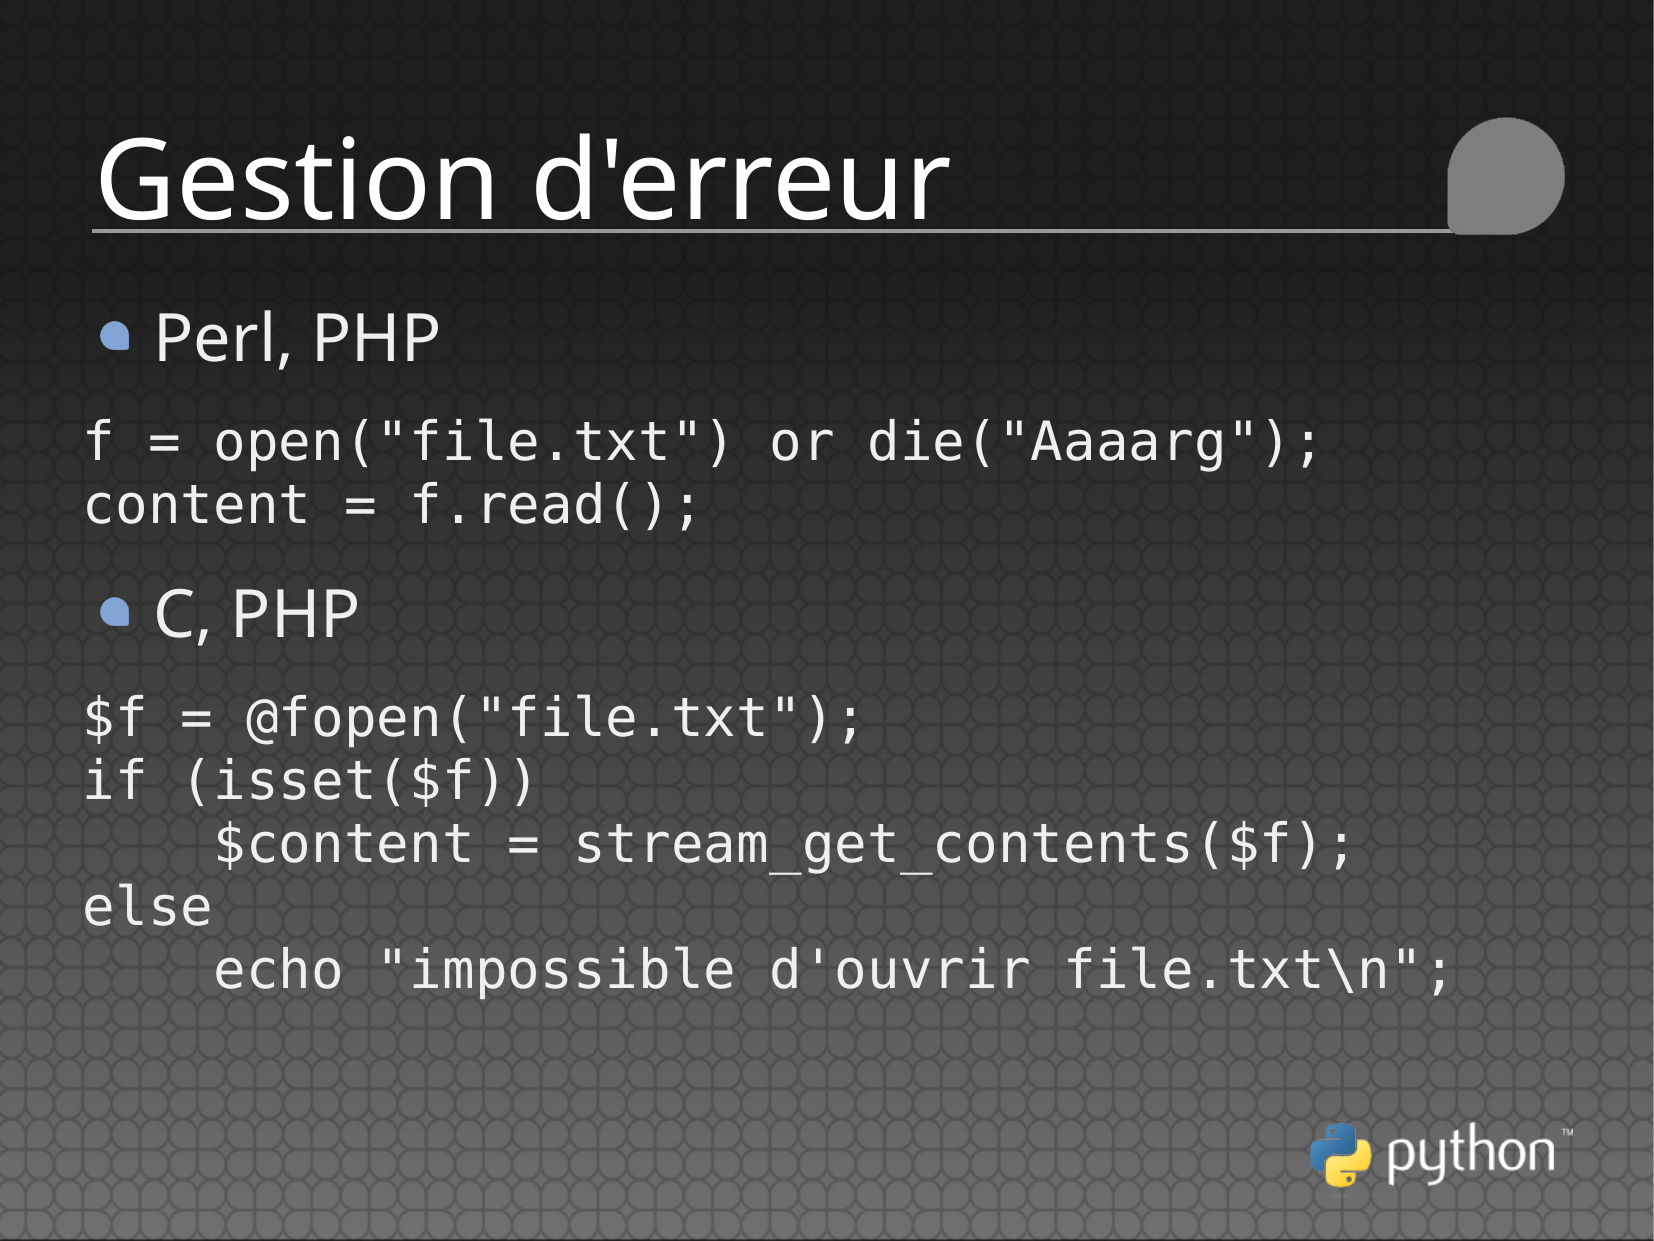

Gestion d'erreur
# Perl, PHP
f = open("file.txt") or die("Aaaarg");
content = f.read();
C, PHP
$f = @fopen("file.txt");
if (isset($f))
 $content = stream_get_contents($f);
else
 echo "impossible d'ouvrir file.txt\n";